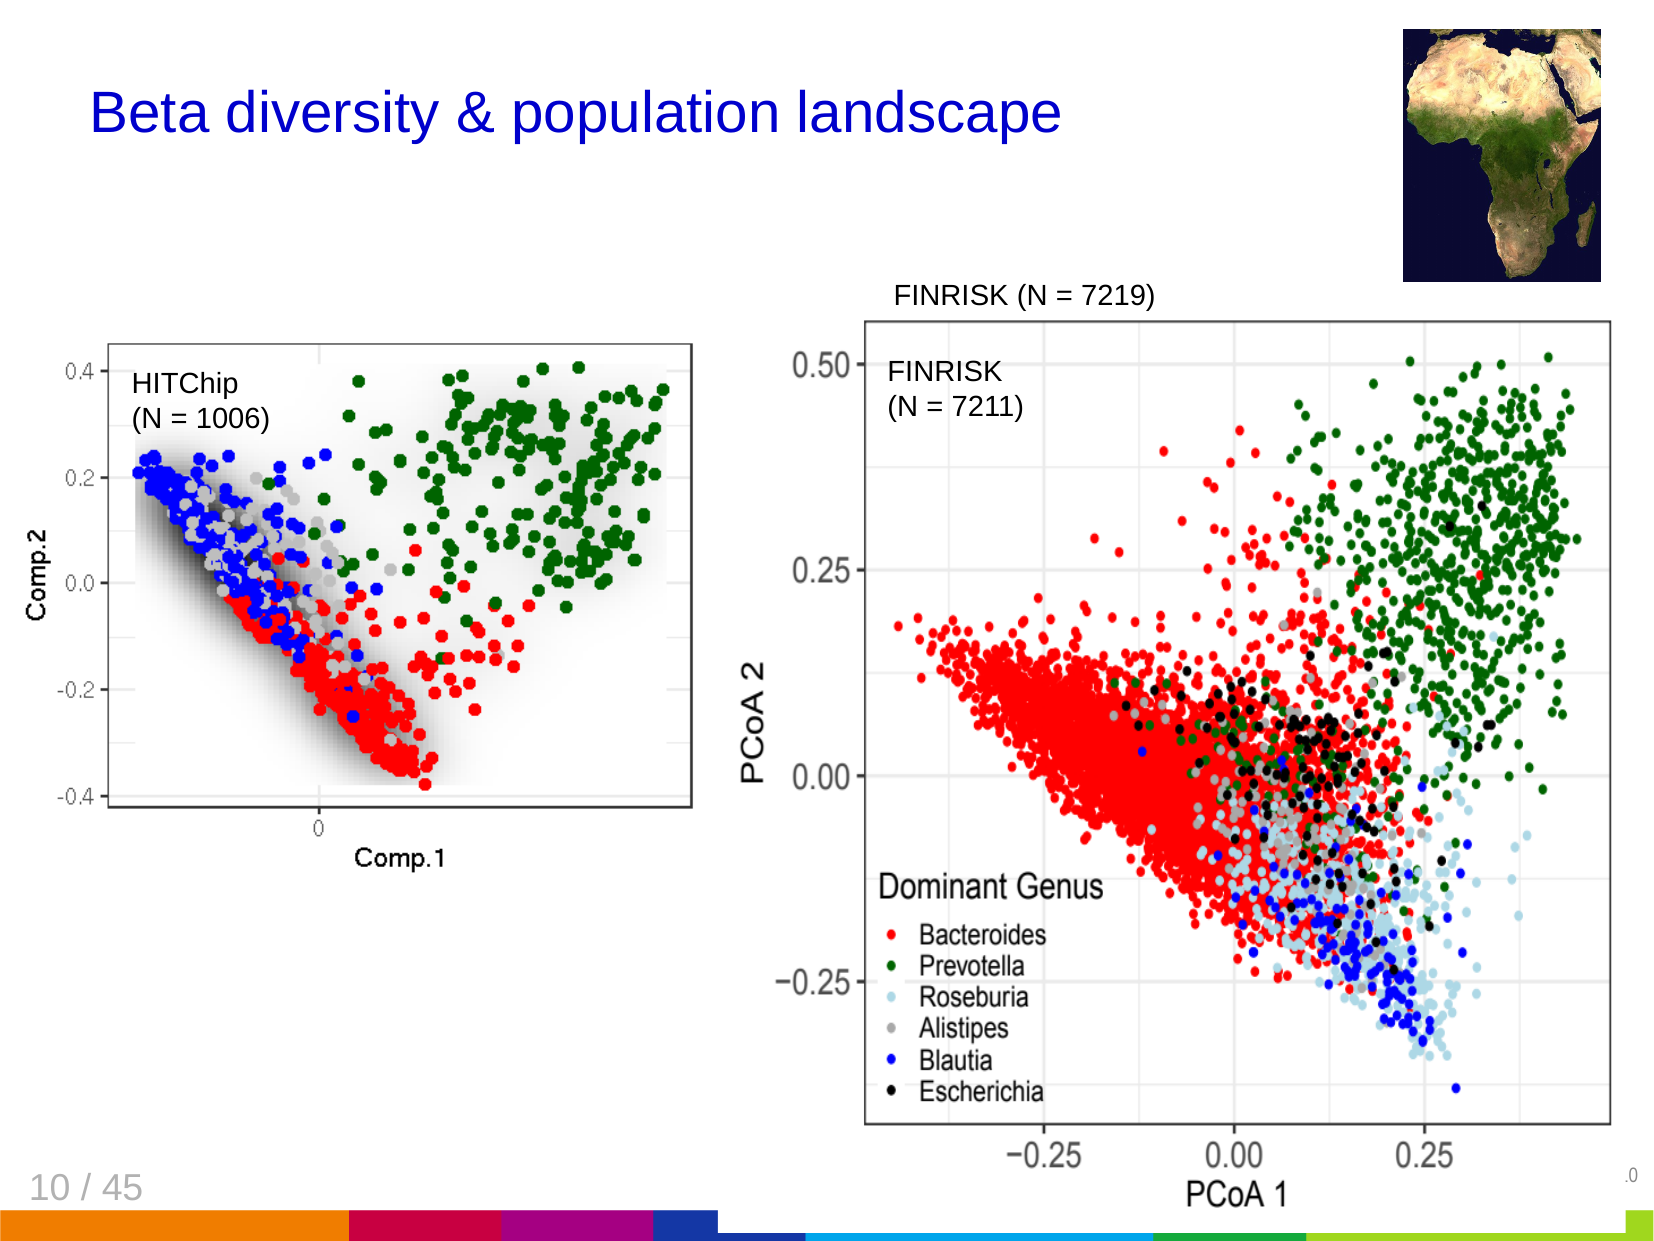

Beta diversity & population landscape
FINRISK (N = 7219)
FINRISK
(N = 7211)
HITChip
(N = 1006)
10